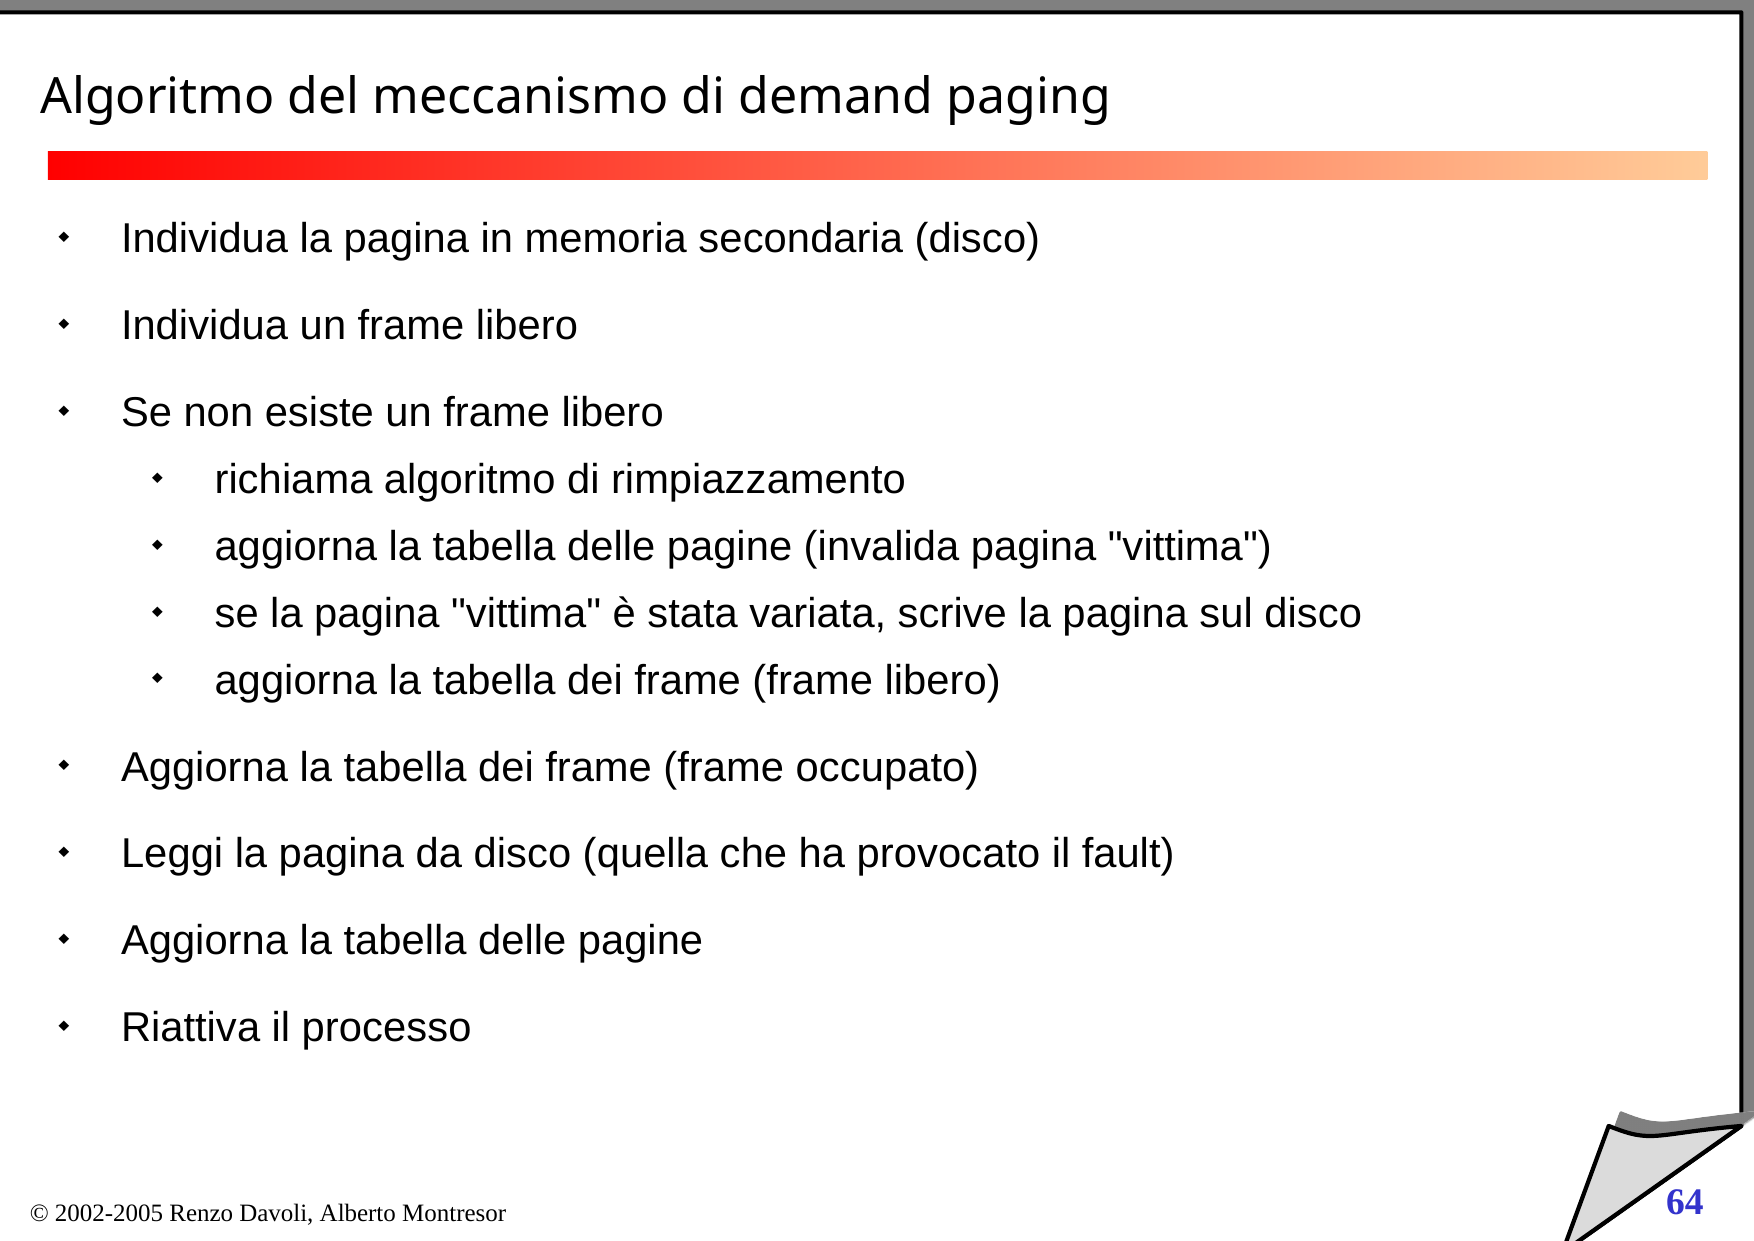

# Algoritmo del meccanismo di demand paging
Individua la pagina in memoria secondaria (disco)
Individua un frame libero
Se non esiste un frame libero
richiama algoritmo di rimpiazzamento
aggiorna la tabella delle pagine (invalida pagina "vittima")
se la pagina "vittima" è stata variata, scrive la pagina sul disco
aggiorna la tabella dei frame (frame libero)
Aggiorna la tabella dei frame (frame occupato)
Leggi la pagina da disco (quella che ha provocato il fault)
Aggiorna la tabella delle pagine
Riattiva il processo